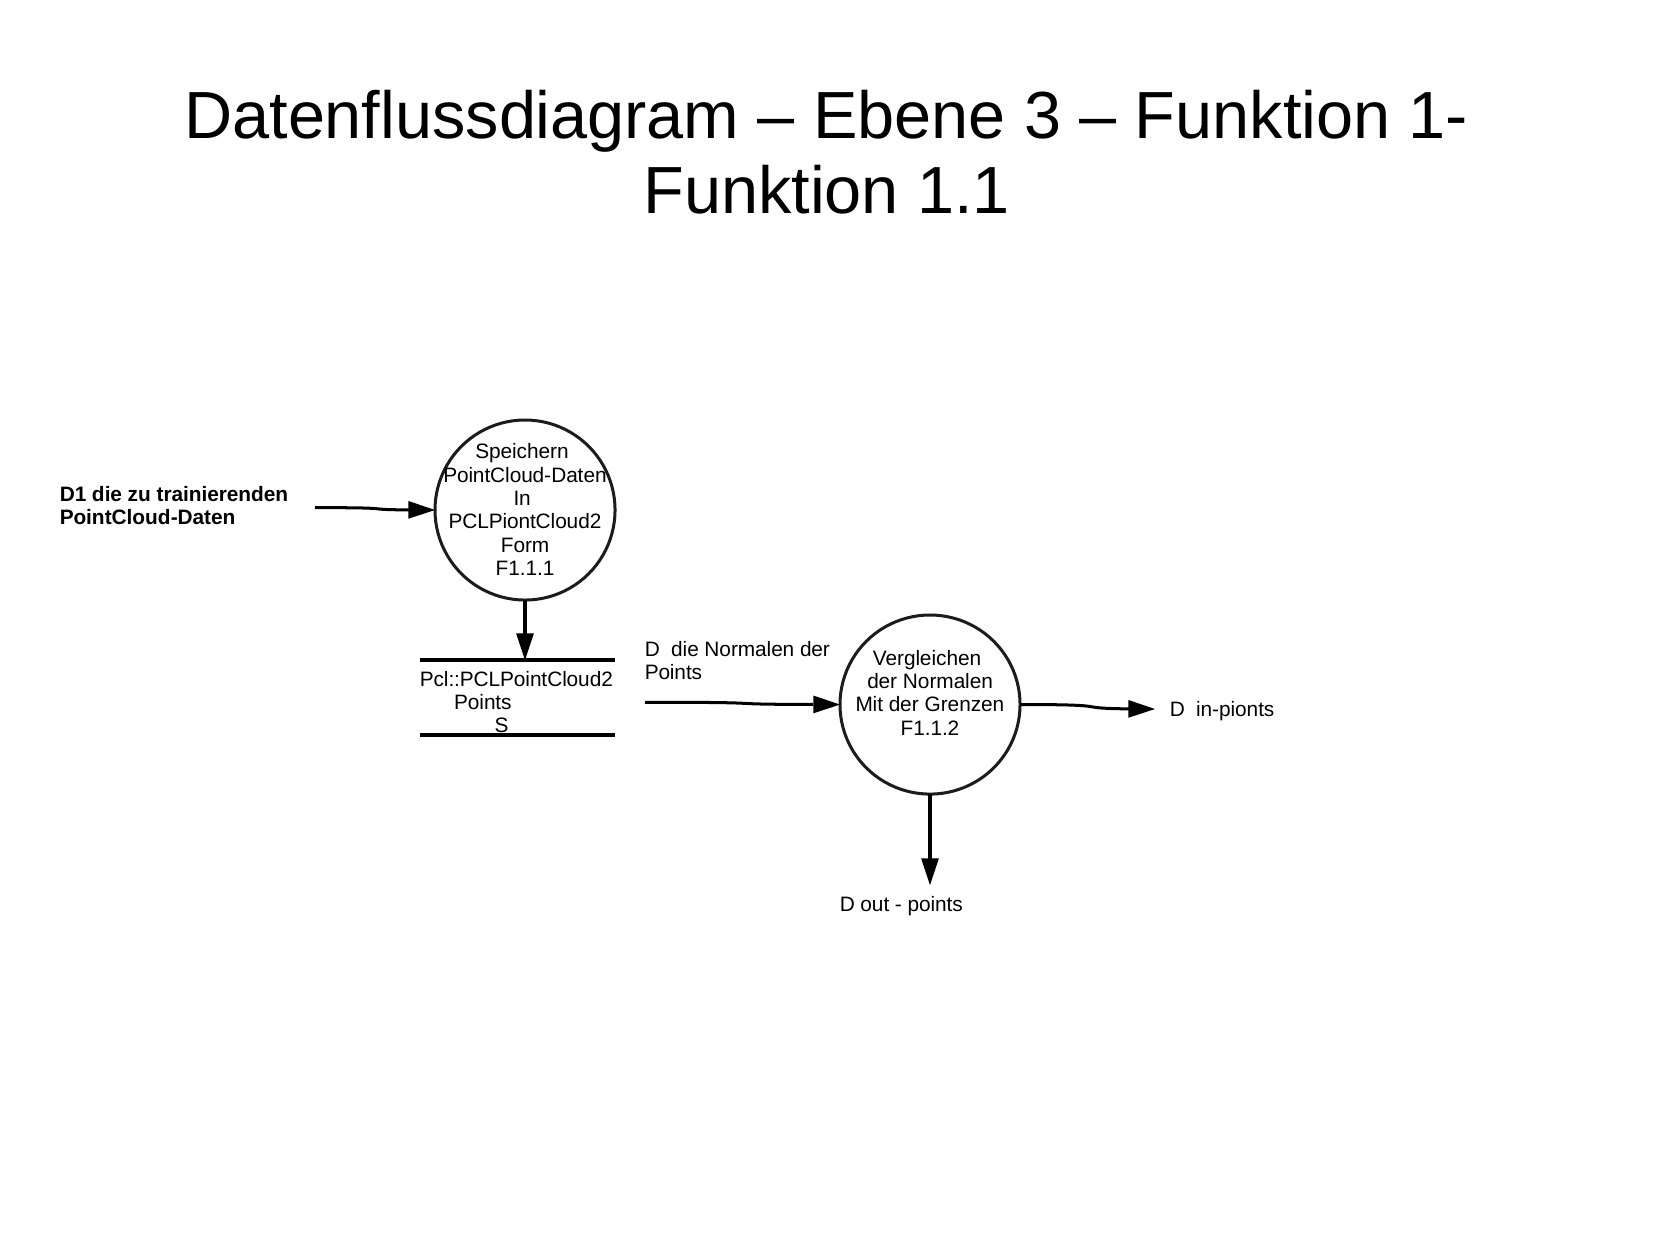

# Datenflussdiagram – Ebene 3 – Funktion 1-Funktion 1.1
Speichern
PointCloud-Daten
In
PCLPiontCloud2
Form
F1.1.1
D1 die zu trainierenden PointCloud-Daten
Vergleichen
der Normalen
Mit der Grenzen
F1.1.2
D die Normalen der Points
Pcl::PCLPointCloud2
 Points
 S
D in-pionts
D out - points